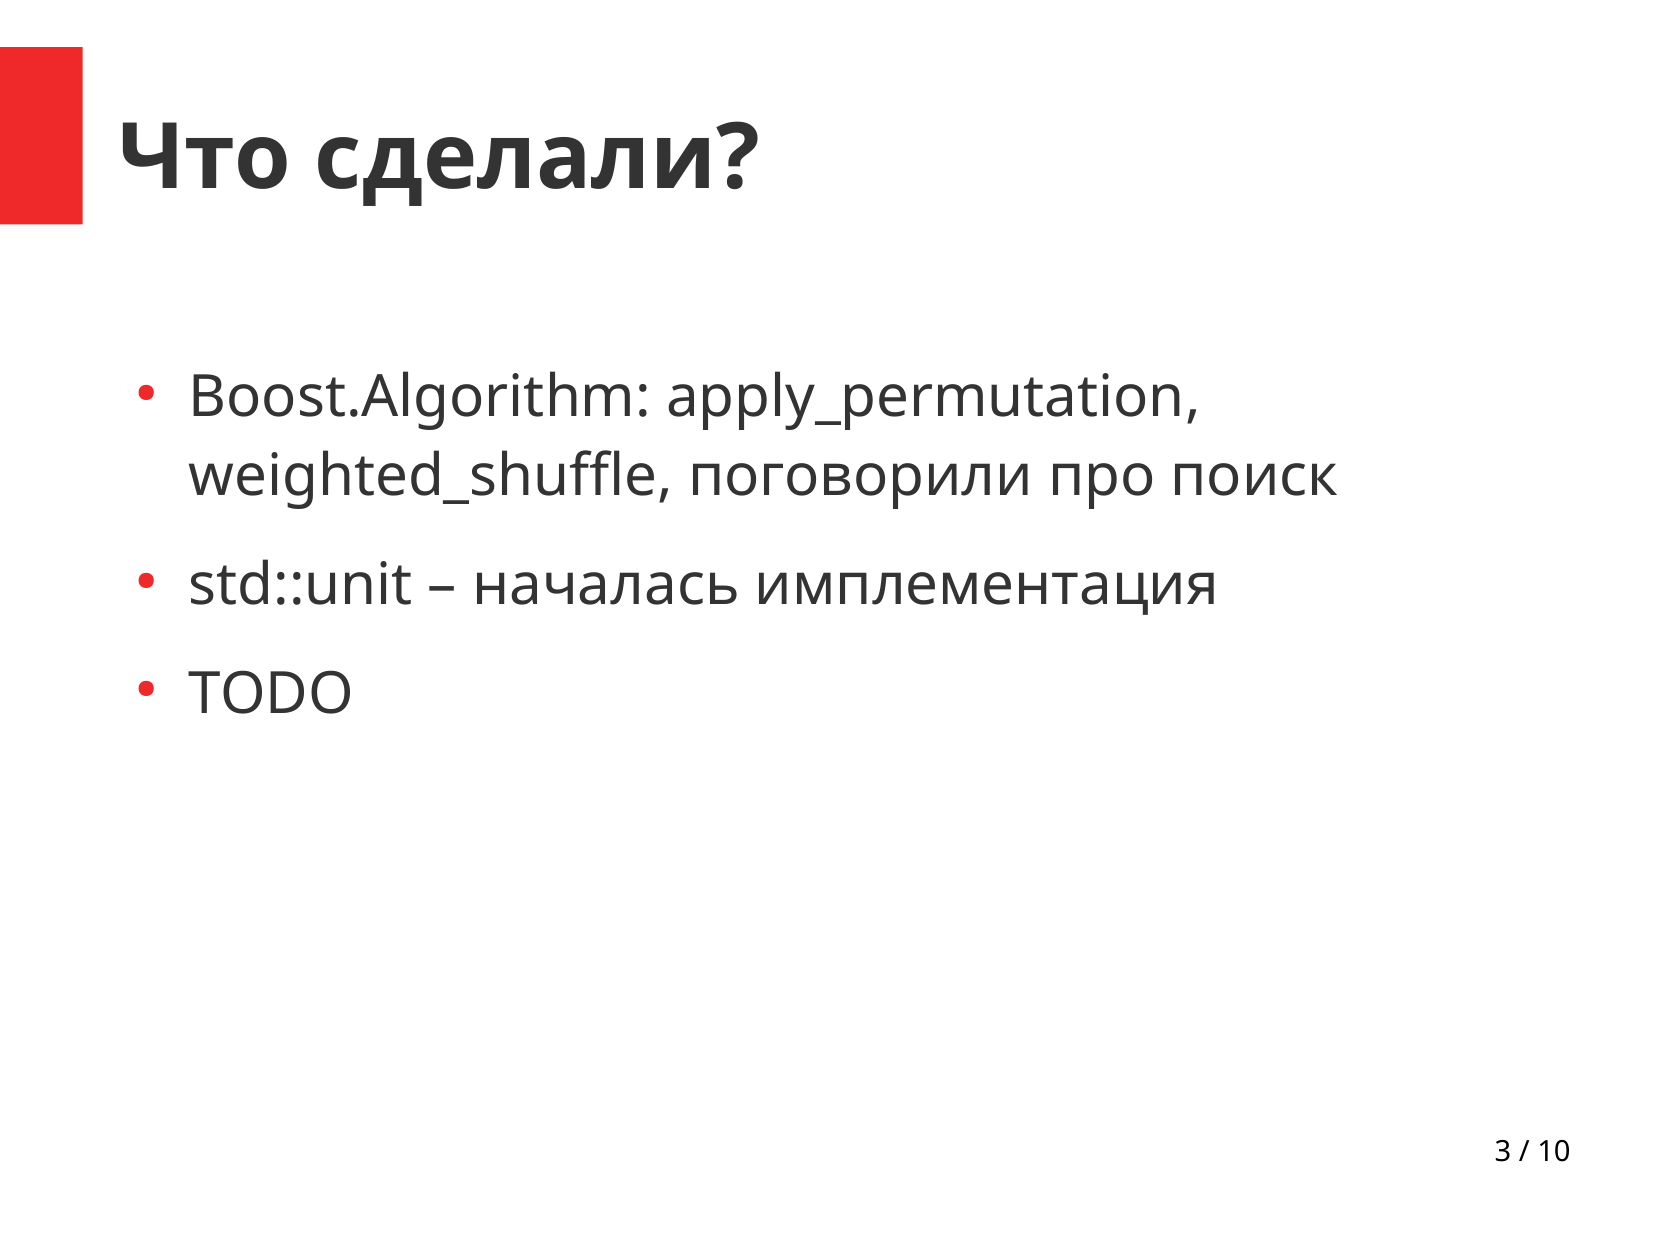

# Что сделали?
Boost.Algorithm: apply_permutation, weighted_shuffle, поговорили про поиск
std::unit – началась имплементация
TODO
3